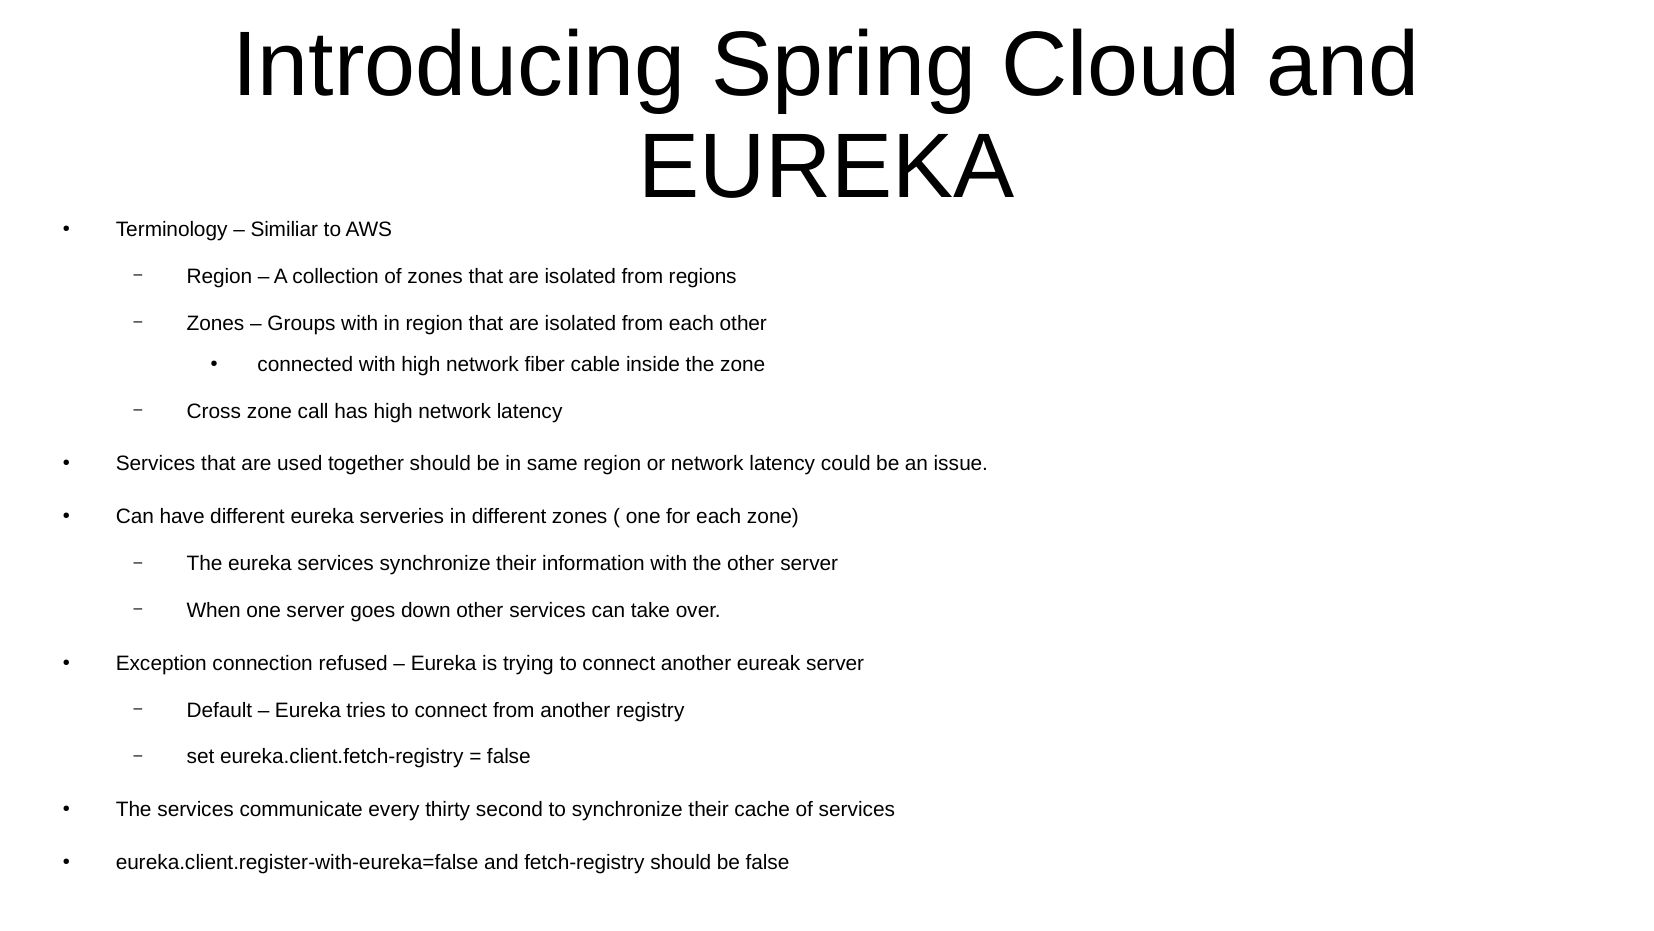

# Introducing Spring Cloud and EUREKA
Terminology – Similiar to AWS
Region – A collection of zones that are isolated from regions
Zones – Groups with in region that are isolated from each other
connected with high network fiber cable inside the zone
Cross zone call has high network latency
Services that are used together should be in same region or network latency could be an issue.
Can have different eureka serveries in different zones ( one for each zone)
The eureka services synchronize their information with the other server
When one server goes down other services can take over.
Exception connection refused – Eureka is trying to connect another eureak server
Default – Eureka tries to connect from another registry
set eureka.client.fetch-registry = false
The services communicate every thirty second to synchronize their cache of services
eureka.client.register-with-eureka=false and fetch-registry should be false